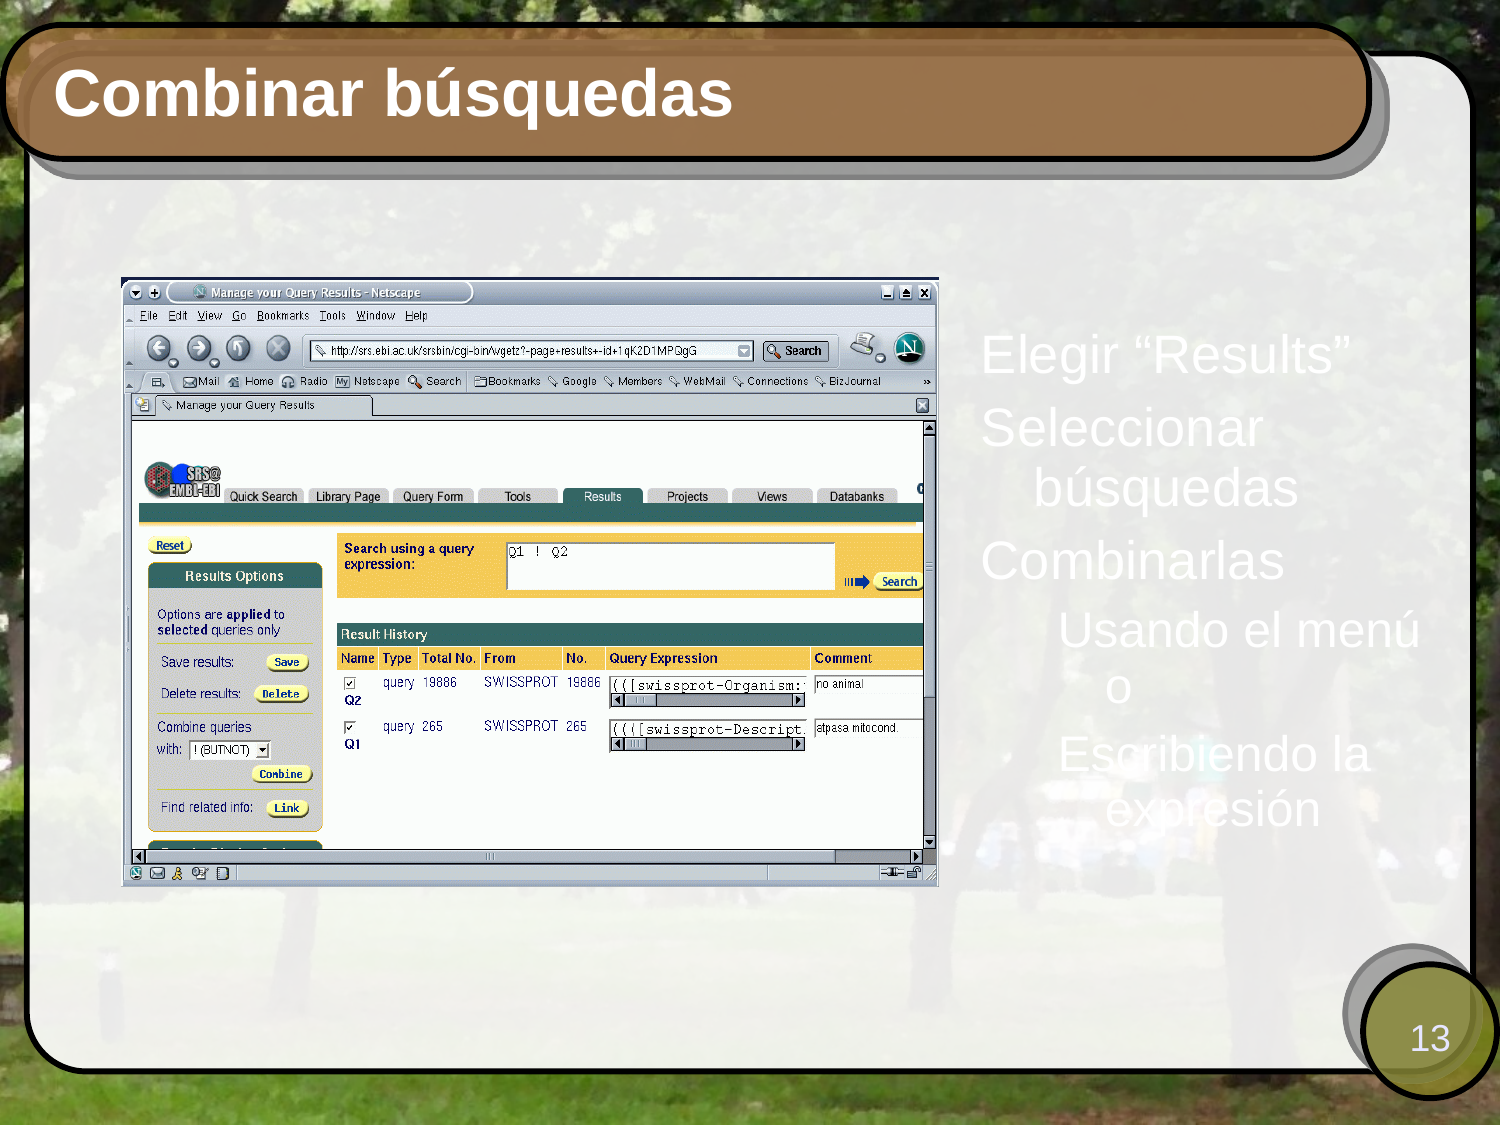

# Combinar búsquedas
Elegir “Results”
Seleccionar búsquedas
Combinarlas
Usando el menú o
Escribiendo la expresión
13